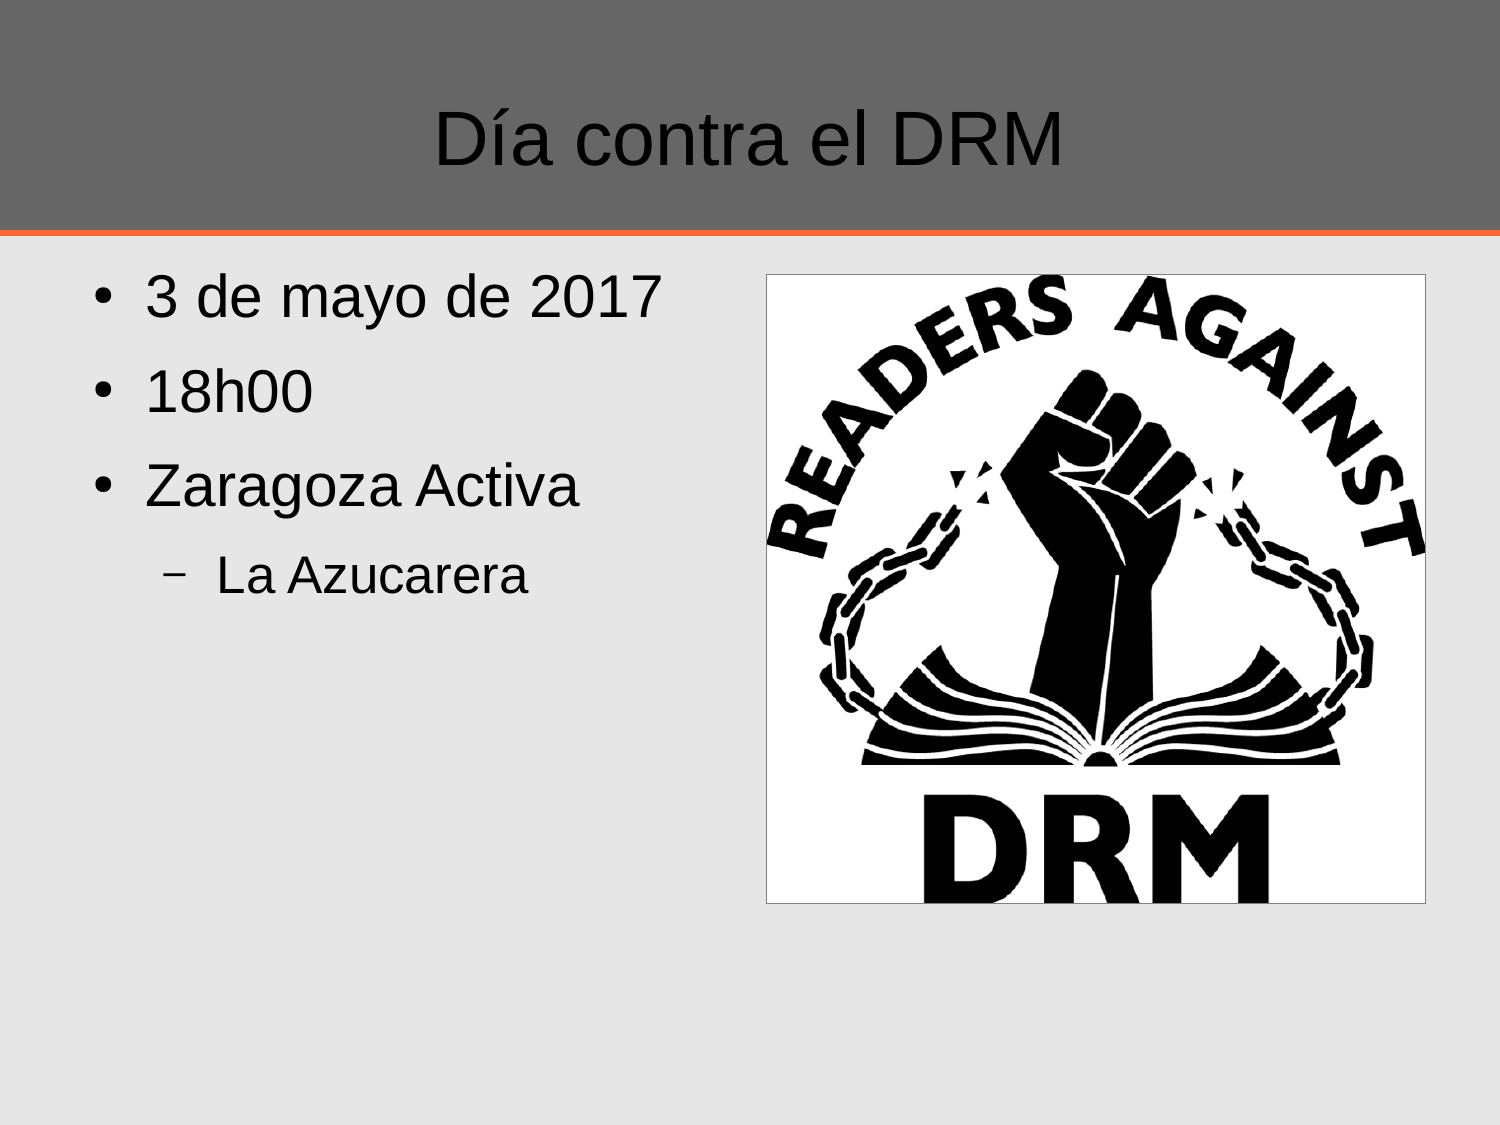

# Día contra el DRM
3 de mayo de 2017
18h00
Zaragoza Activa
La Azucarera